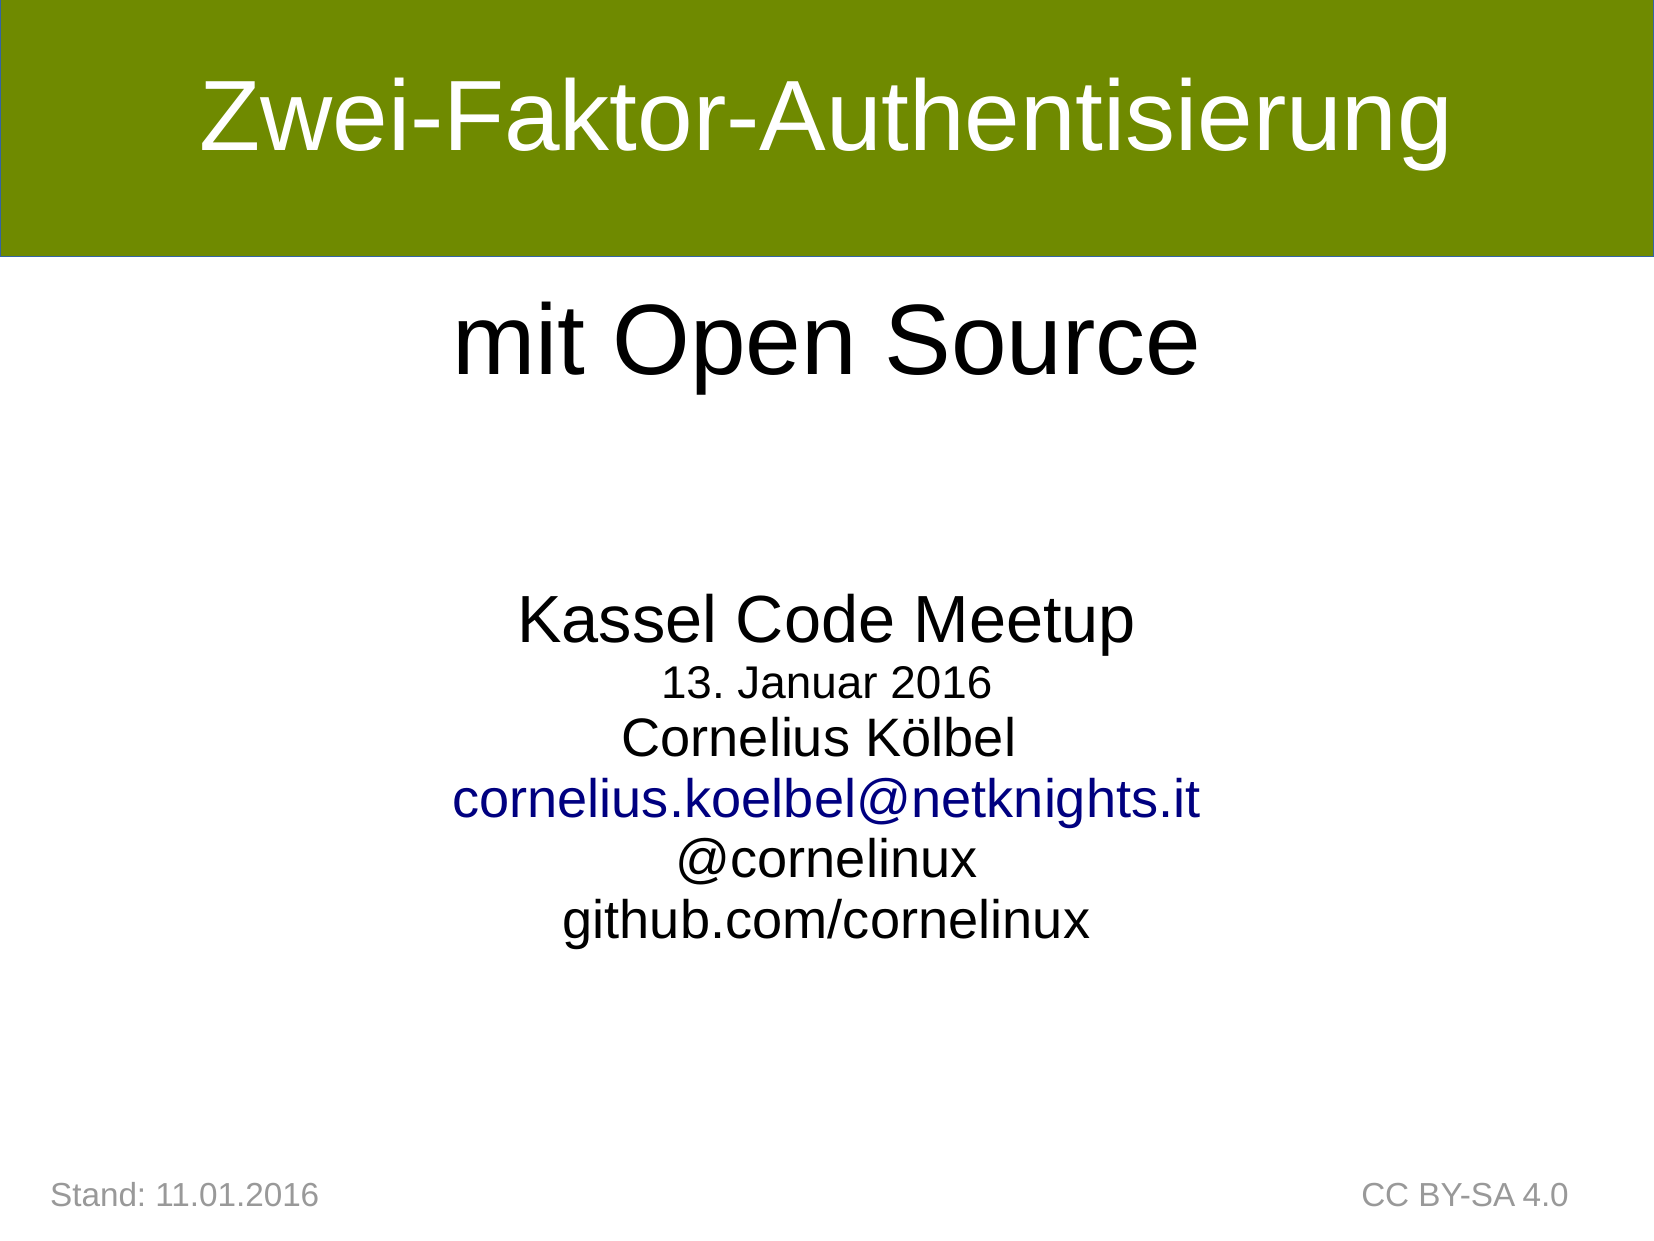

# Zwei-Faktor-Authentisierung
mit Open Source
Kassel Code Meetup
13. Januar 2016
Cornelius Kölbel
cornelius.koelbel@netknights.it
@cornelinux
github.com/cornelinux
Stand: 11.01.2016
CC BY-SA 4.0